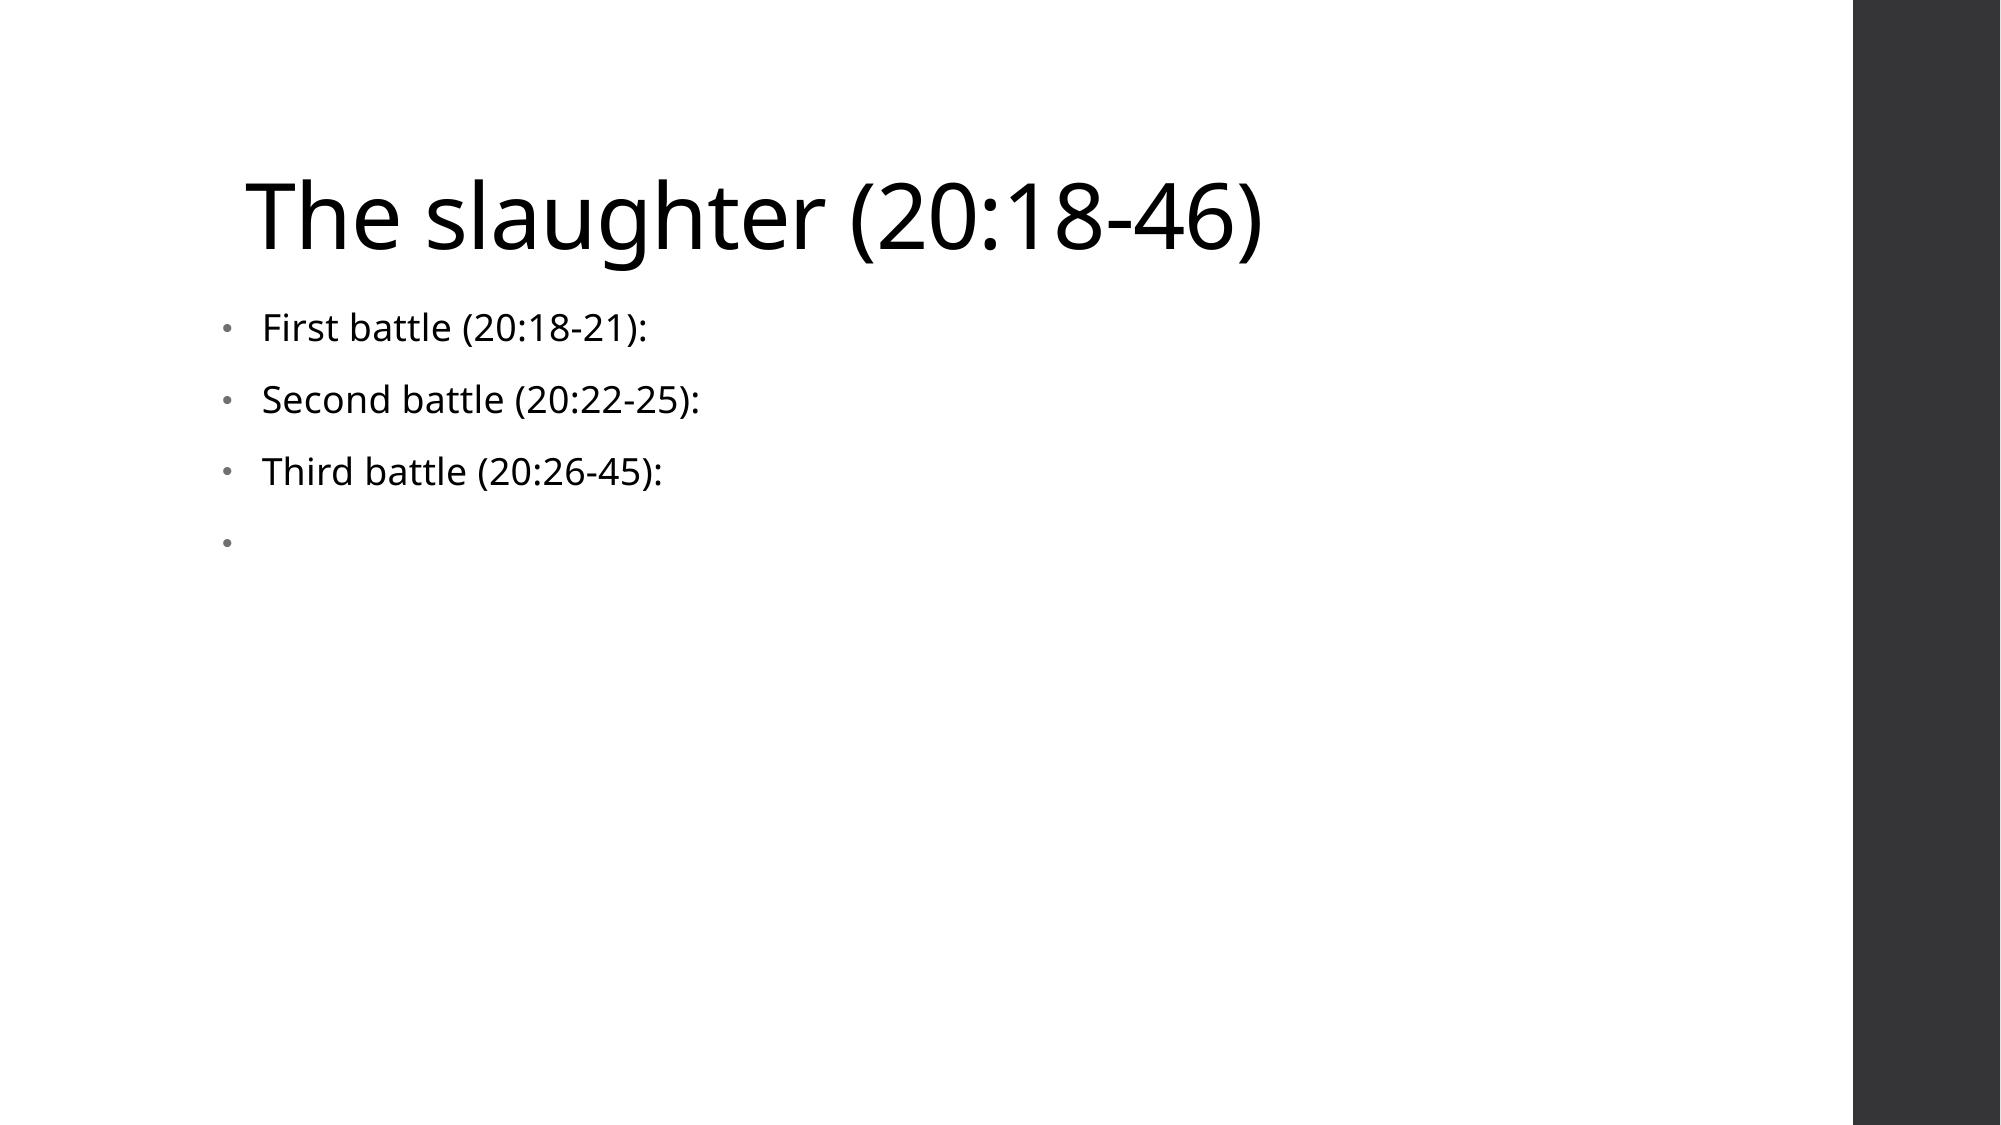

# The slaughter (20:18-46)
 First battle (20:18-21):
 Second battle (20:22-25):
 Third battle (20:26-45):